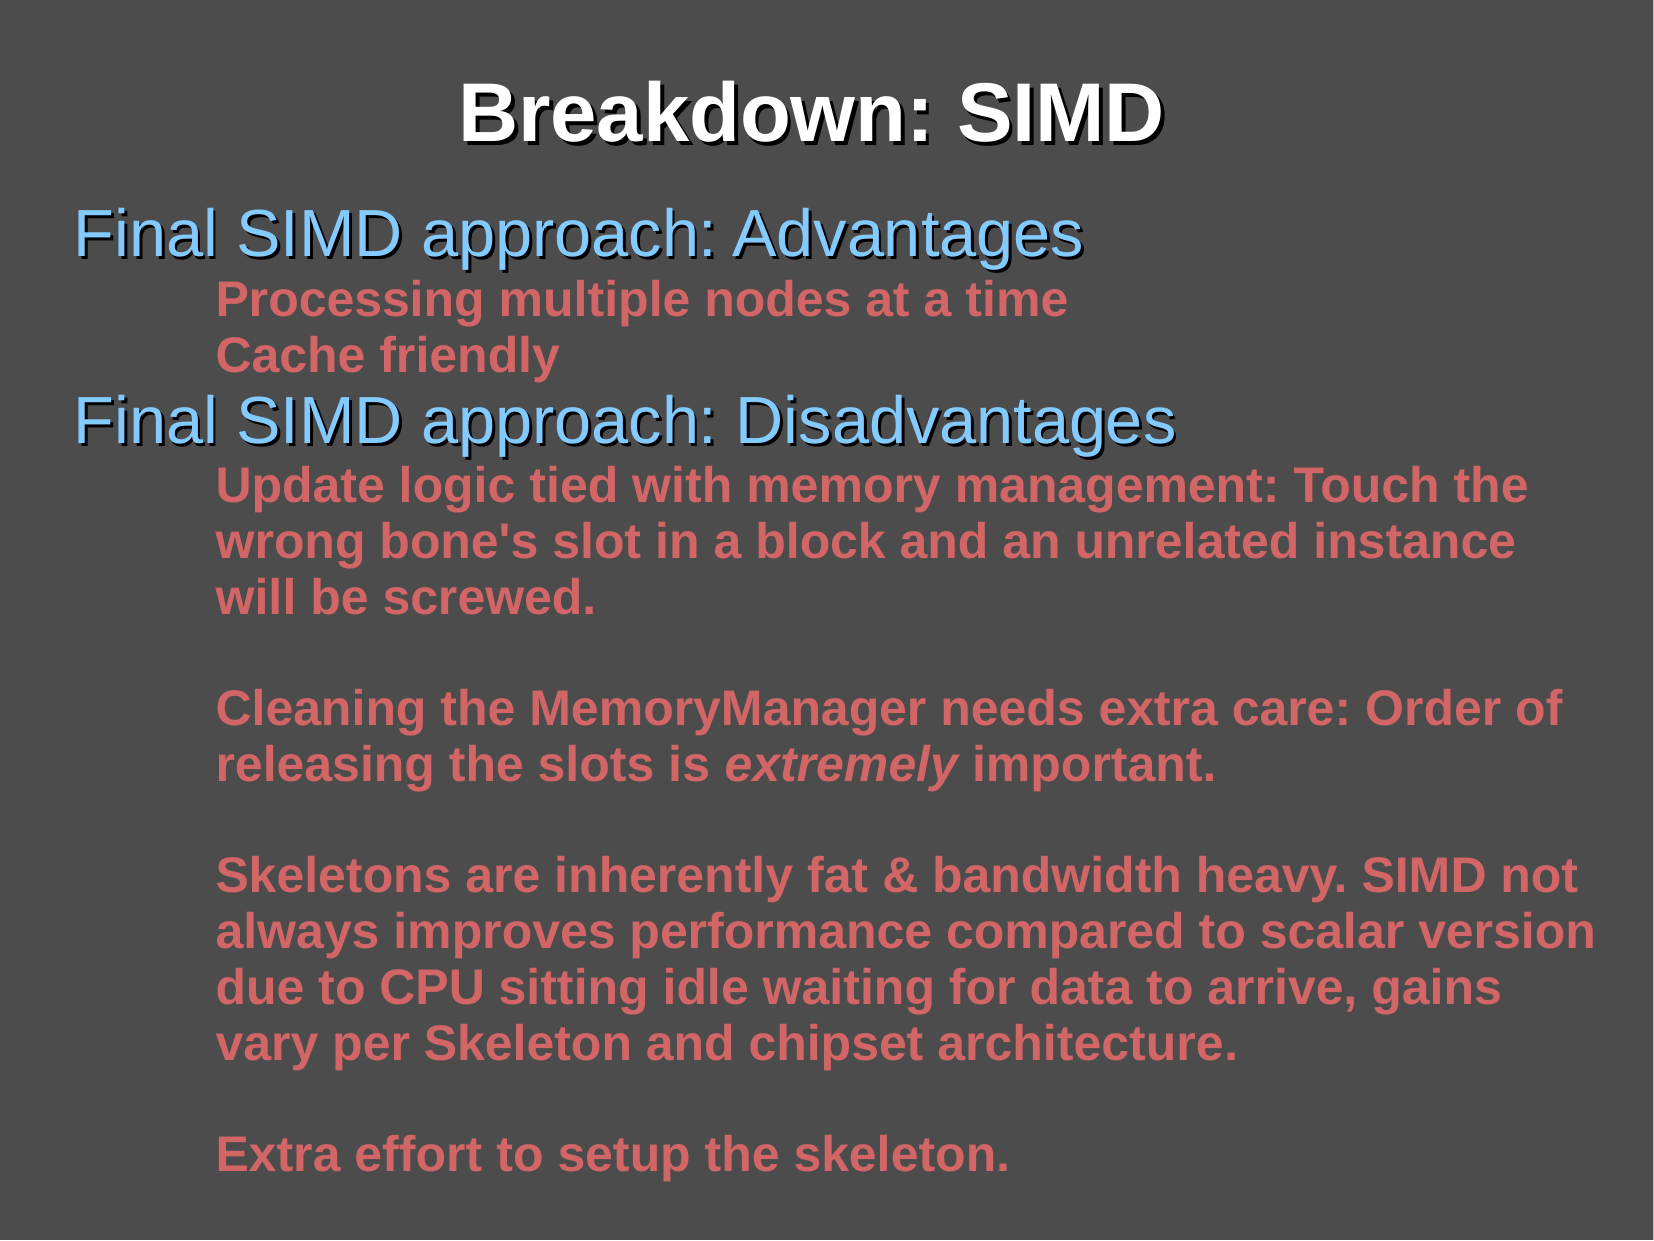

Breakdown: SIMD
Final SIMD approach: Advantages
Processing multiple nodes at a time
Cache friendly
Final SIMD approach: Disadvantages
Update logic tied with memory management: Touch the wrong bone's slot in a block and an unrelated instance will be screwed.
Cleaning the MemoryManager needs extra care: Order of releasing the slots is extremely important.
Skeletons are inherently fat & bandwidth heavy. SIMD not always improves performance compared to scalar version due to CPU sitting idle waiting for data to arrive, gains vary per Skeleton and chipset architecture.
Extra effort to setup the skeleton.